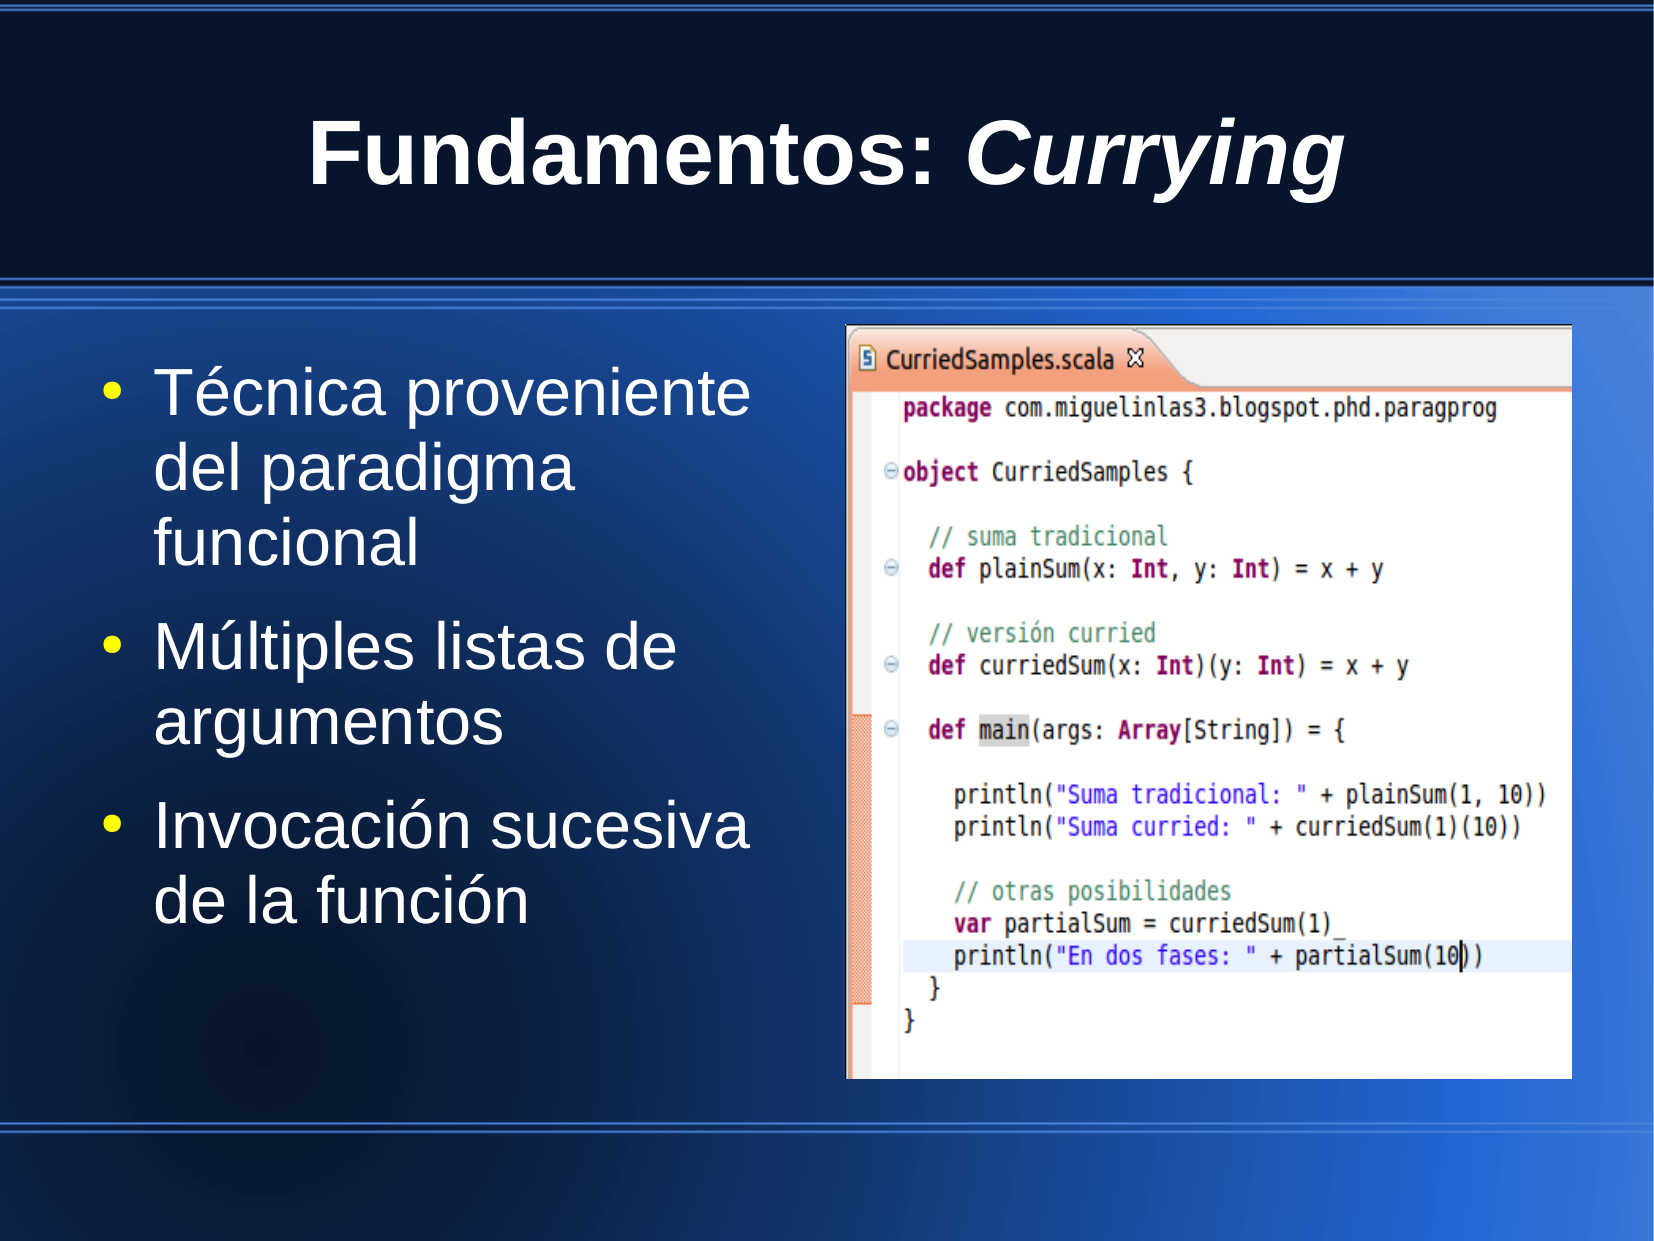

# Fundamentos: Currying
Técnica proveniente del paradigma funcional
Múltiples listas de argumentos
Invocación sucesiva de la función